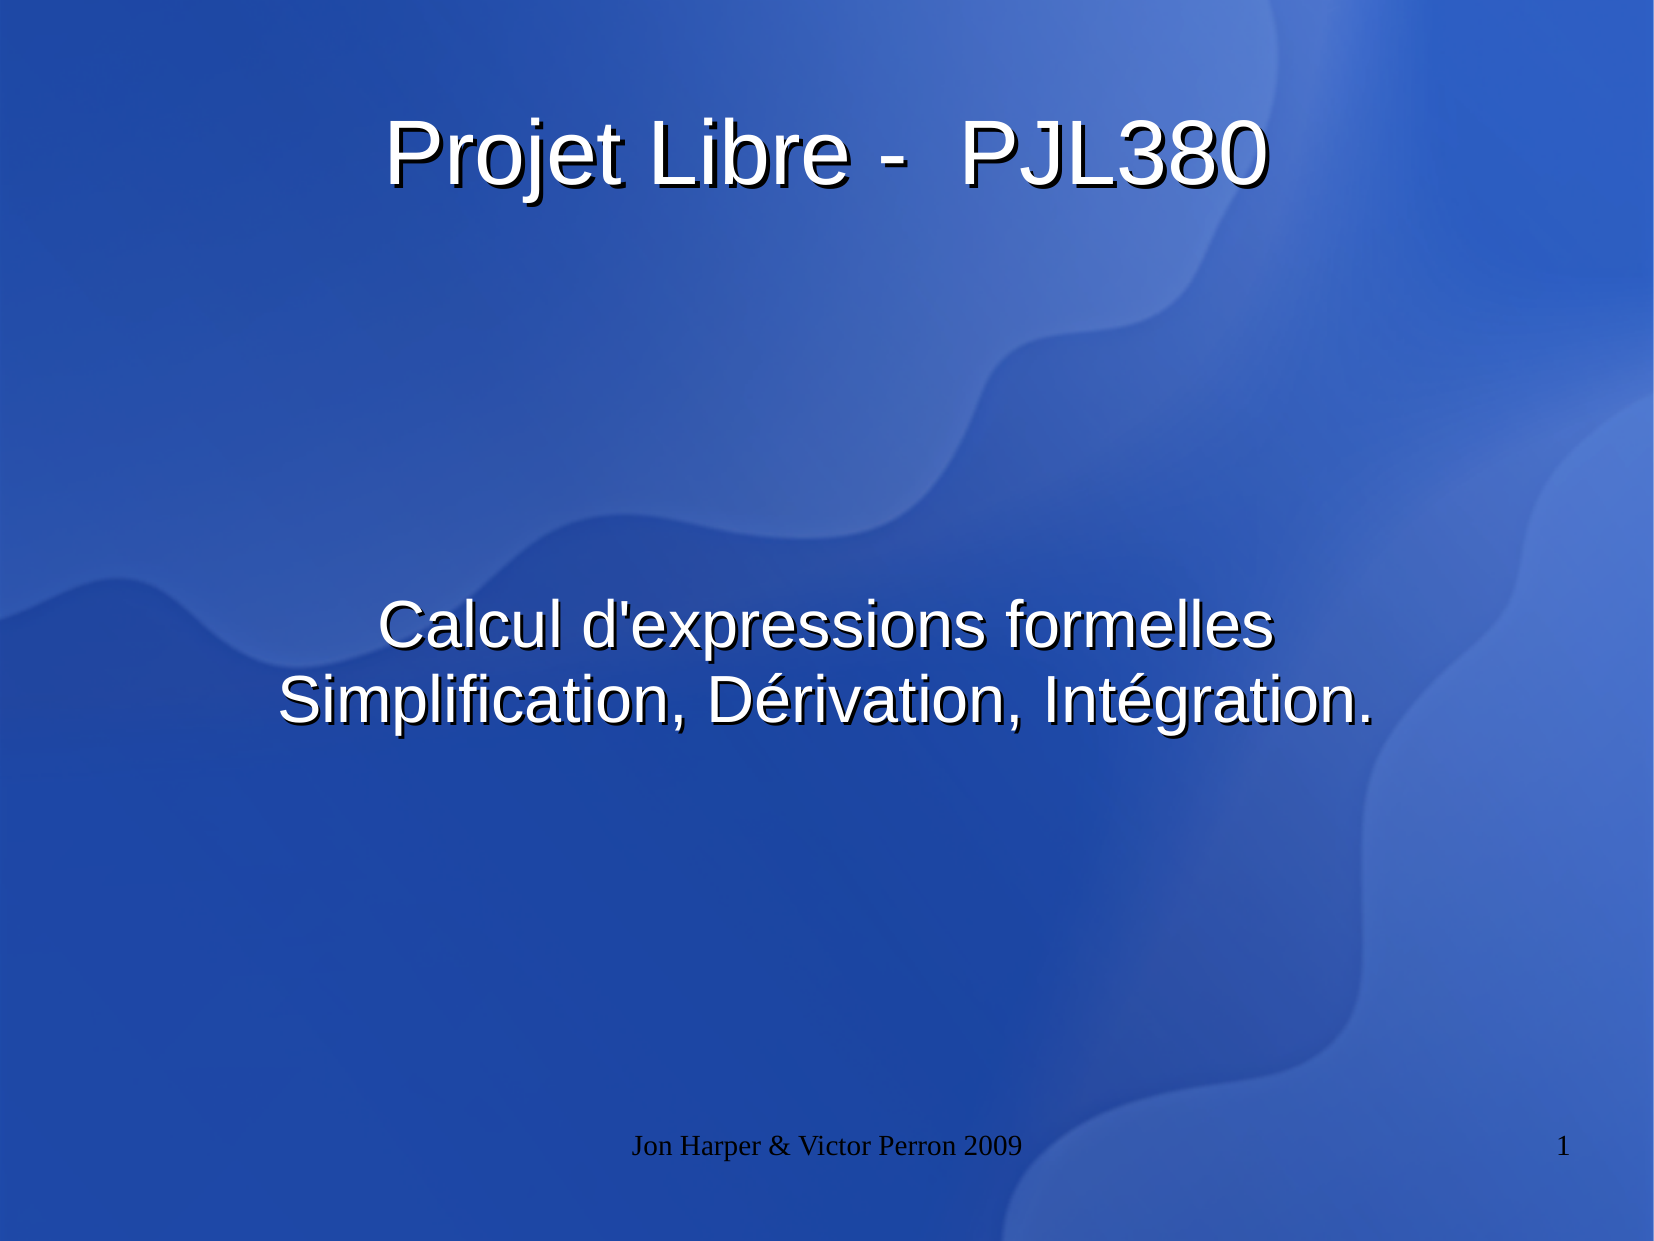

# Projet Libre - PJL380
Calcul d'expressions formelles
Simplification, Dérivation, Intégration.
Jon Harper & Victor Perron 2009
1